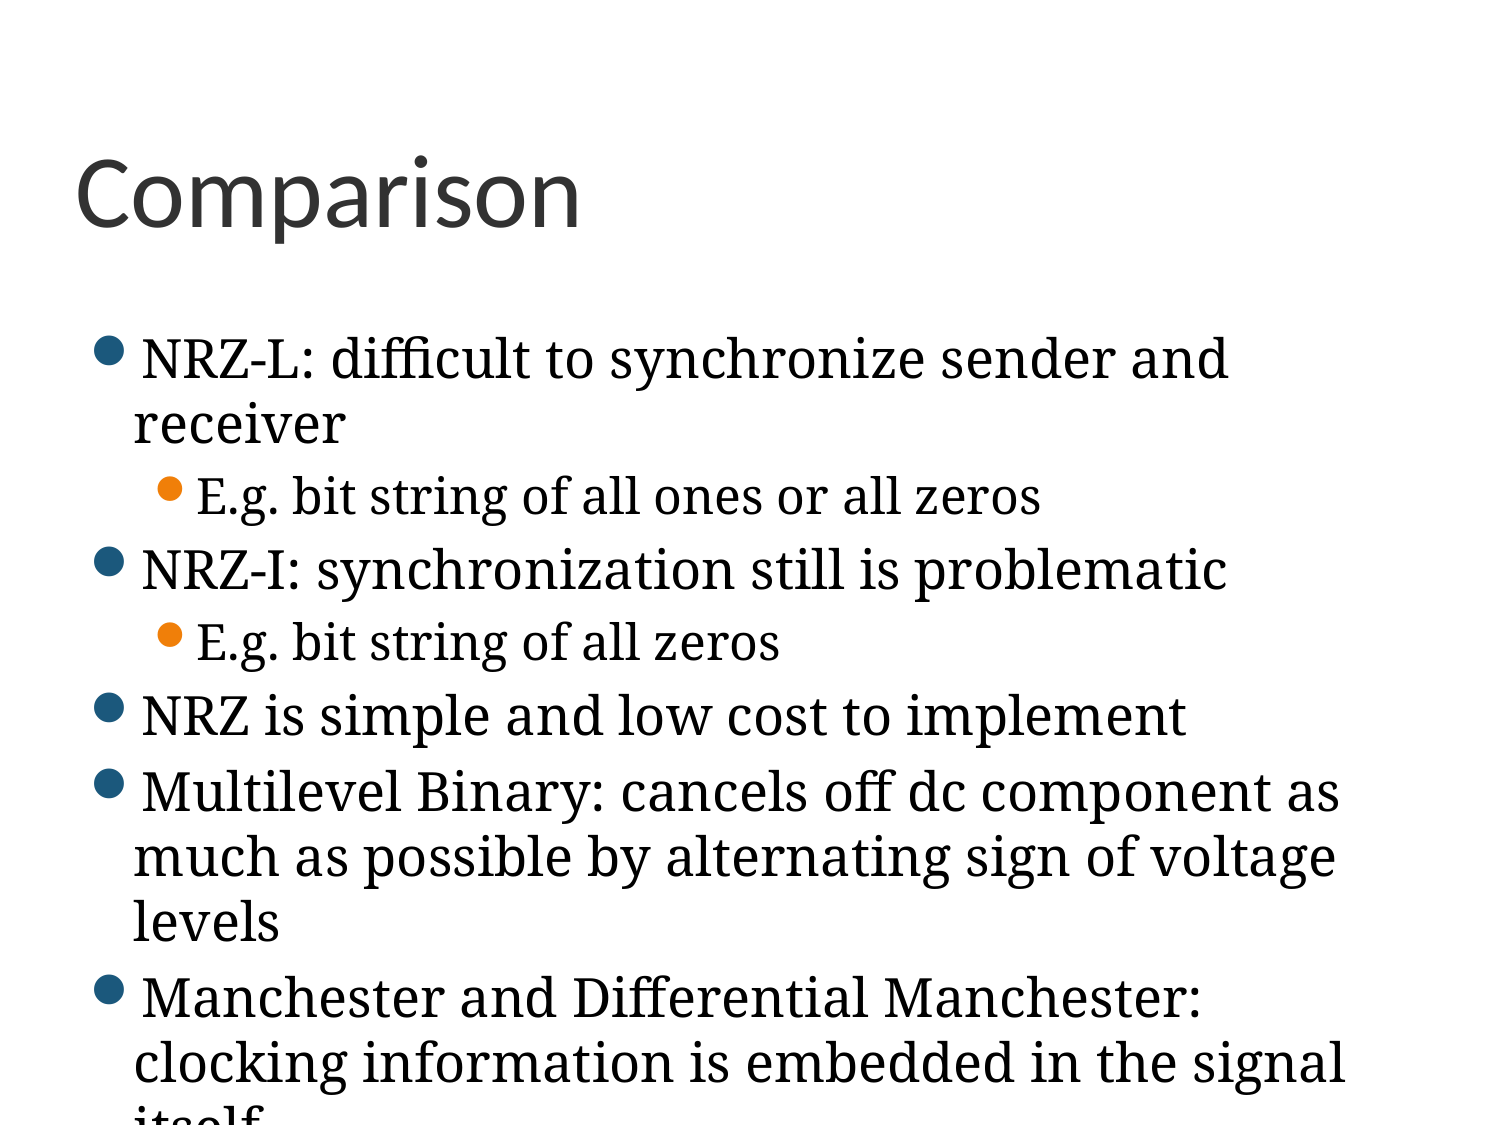

# Comparison
NRZ-L: difficult to synchronize sender and receiver
E.g. bit string of all ones or all zeros
NRZ-I: synchronization still is problematic
E.g. bit string of all zeros
NRZ is simple and low cost to implement
Multilevel Binary: cancels off dc component as much as possible by alternating sign of voltage levels
Manchester and Differential Manchester: clocking information is embedded in the signal itself